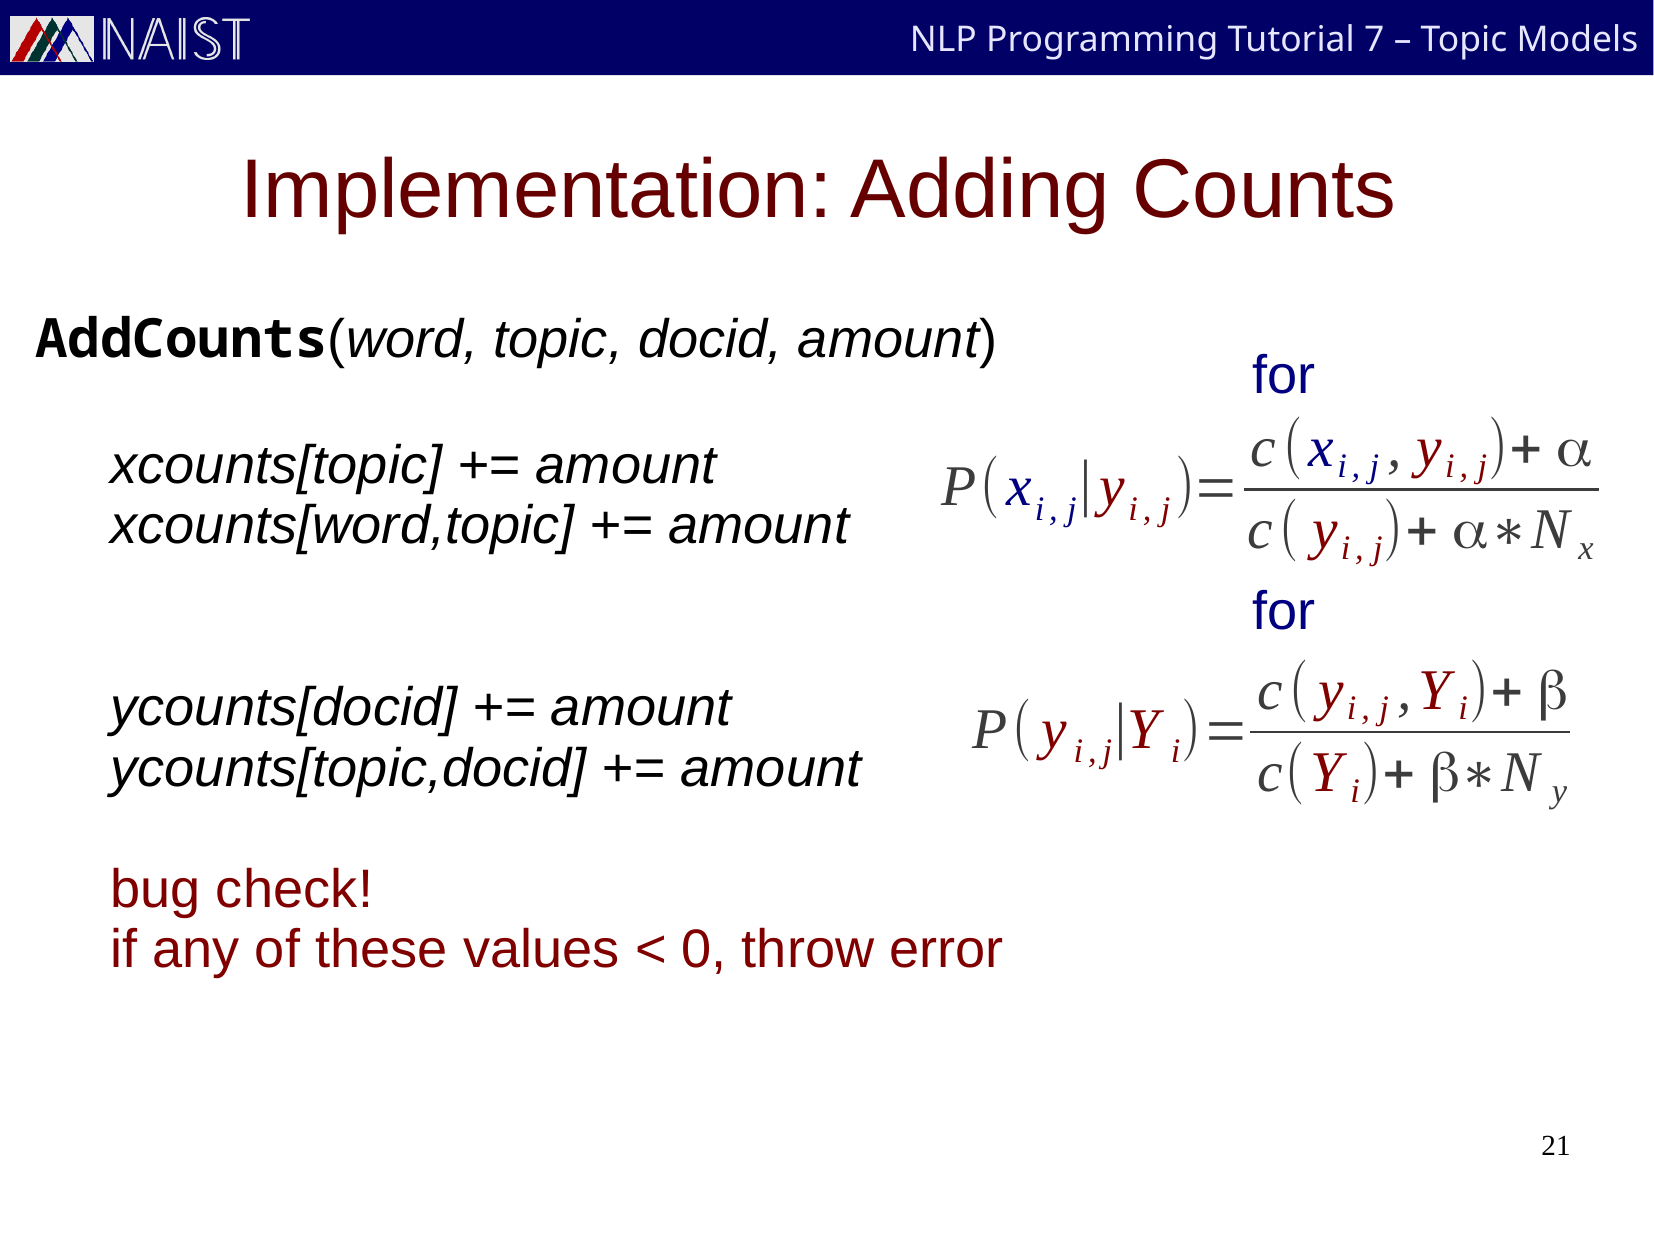

# Implementation: Adding Counts
AddCounts(word, topic, docid, amount)
	xcounts[topic] += amount
	xcounts[word,topic] += amount
	ycounts[docid] += amount
	ycounts[topic,docid] += amount
	bug check!
	if any of these values < 0, throw error
for
for
21